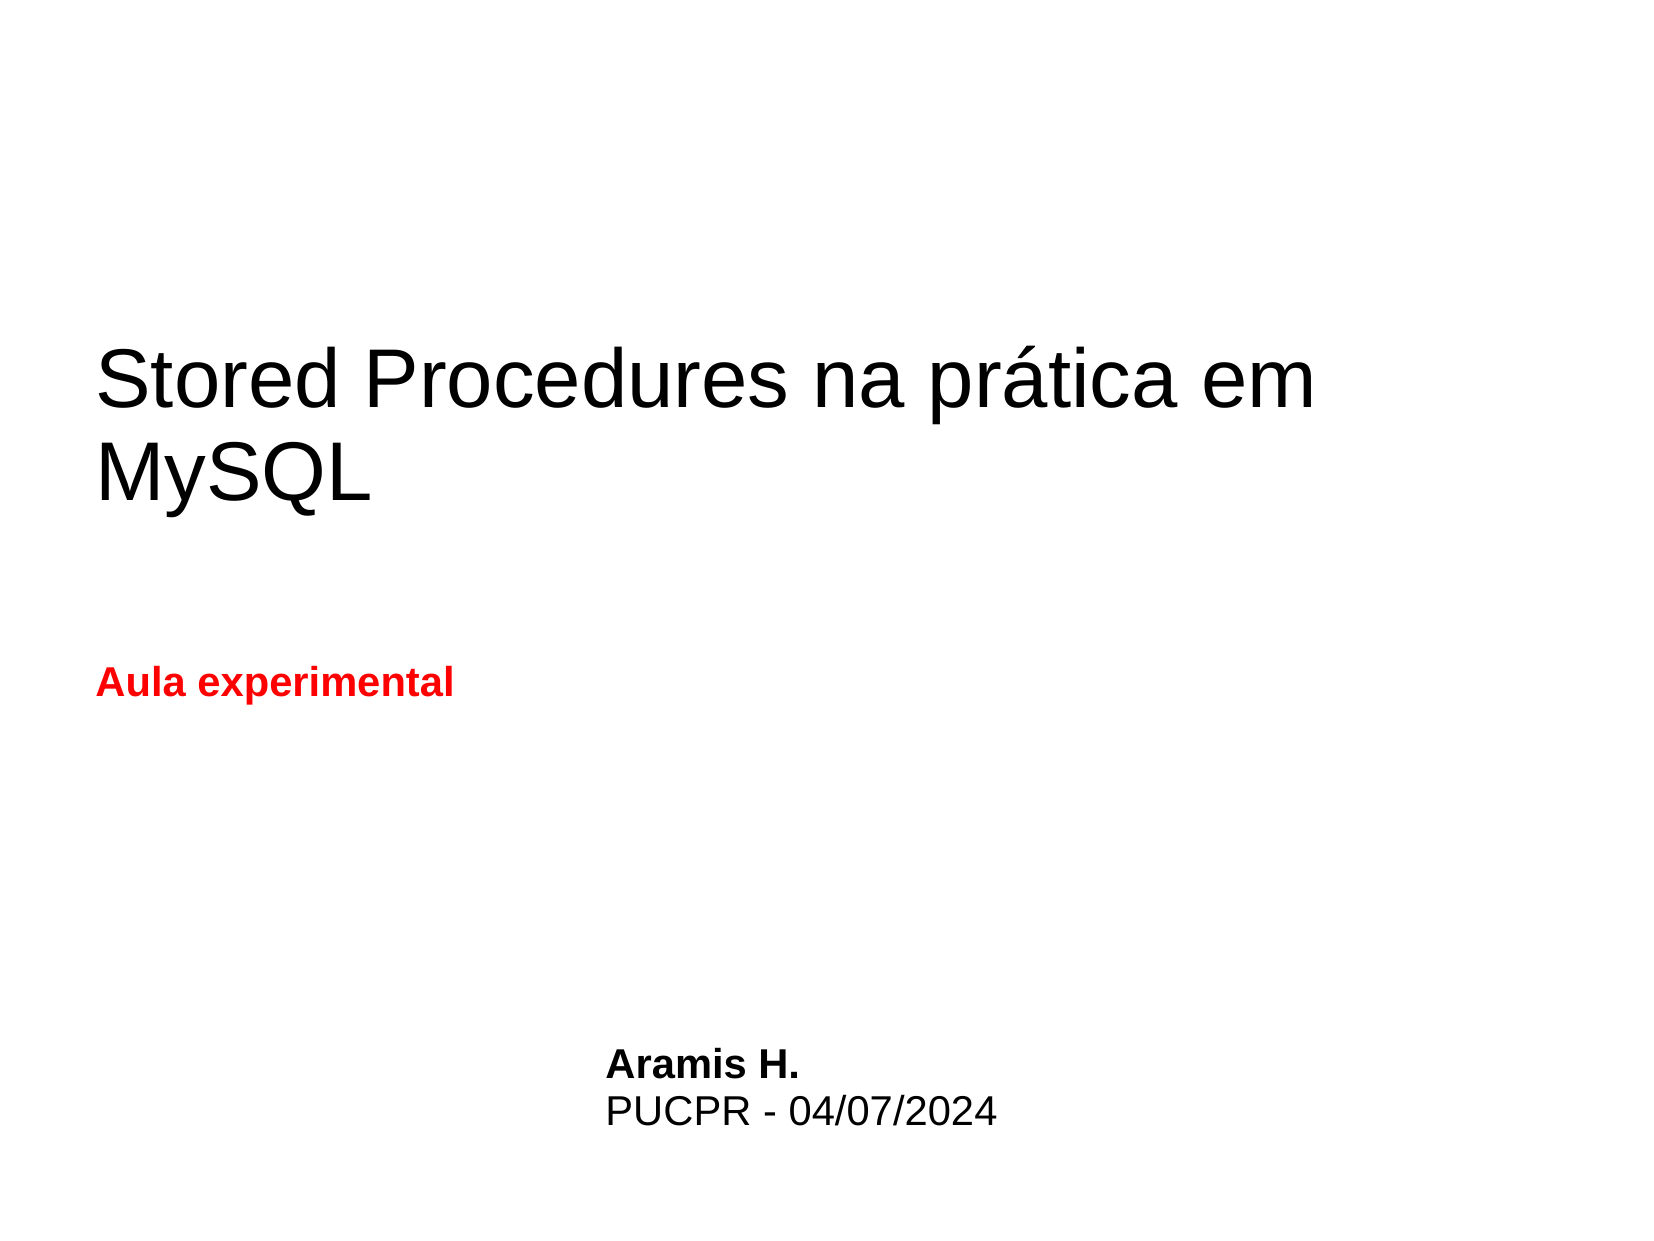

Stored Procedures na prática em MySQL
Aula experimental
Aramis H.
PUCPR - 04/07/2024